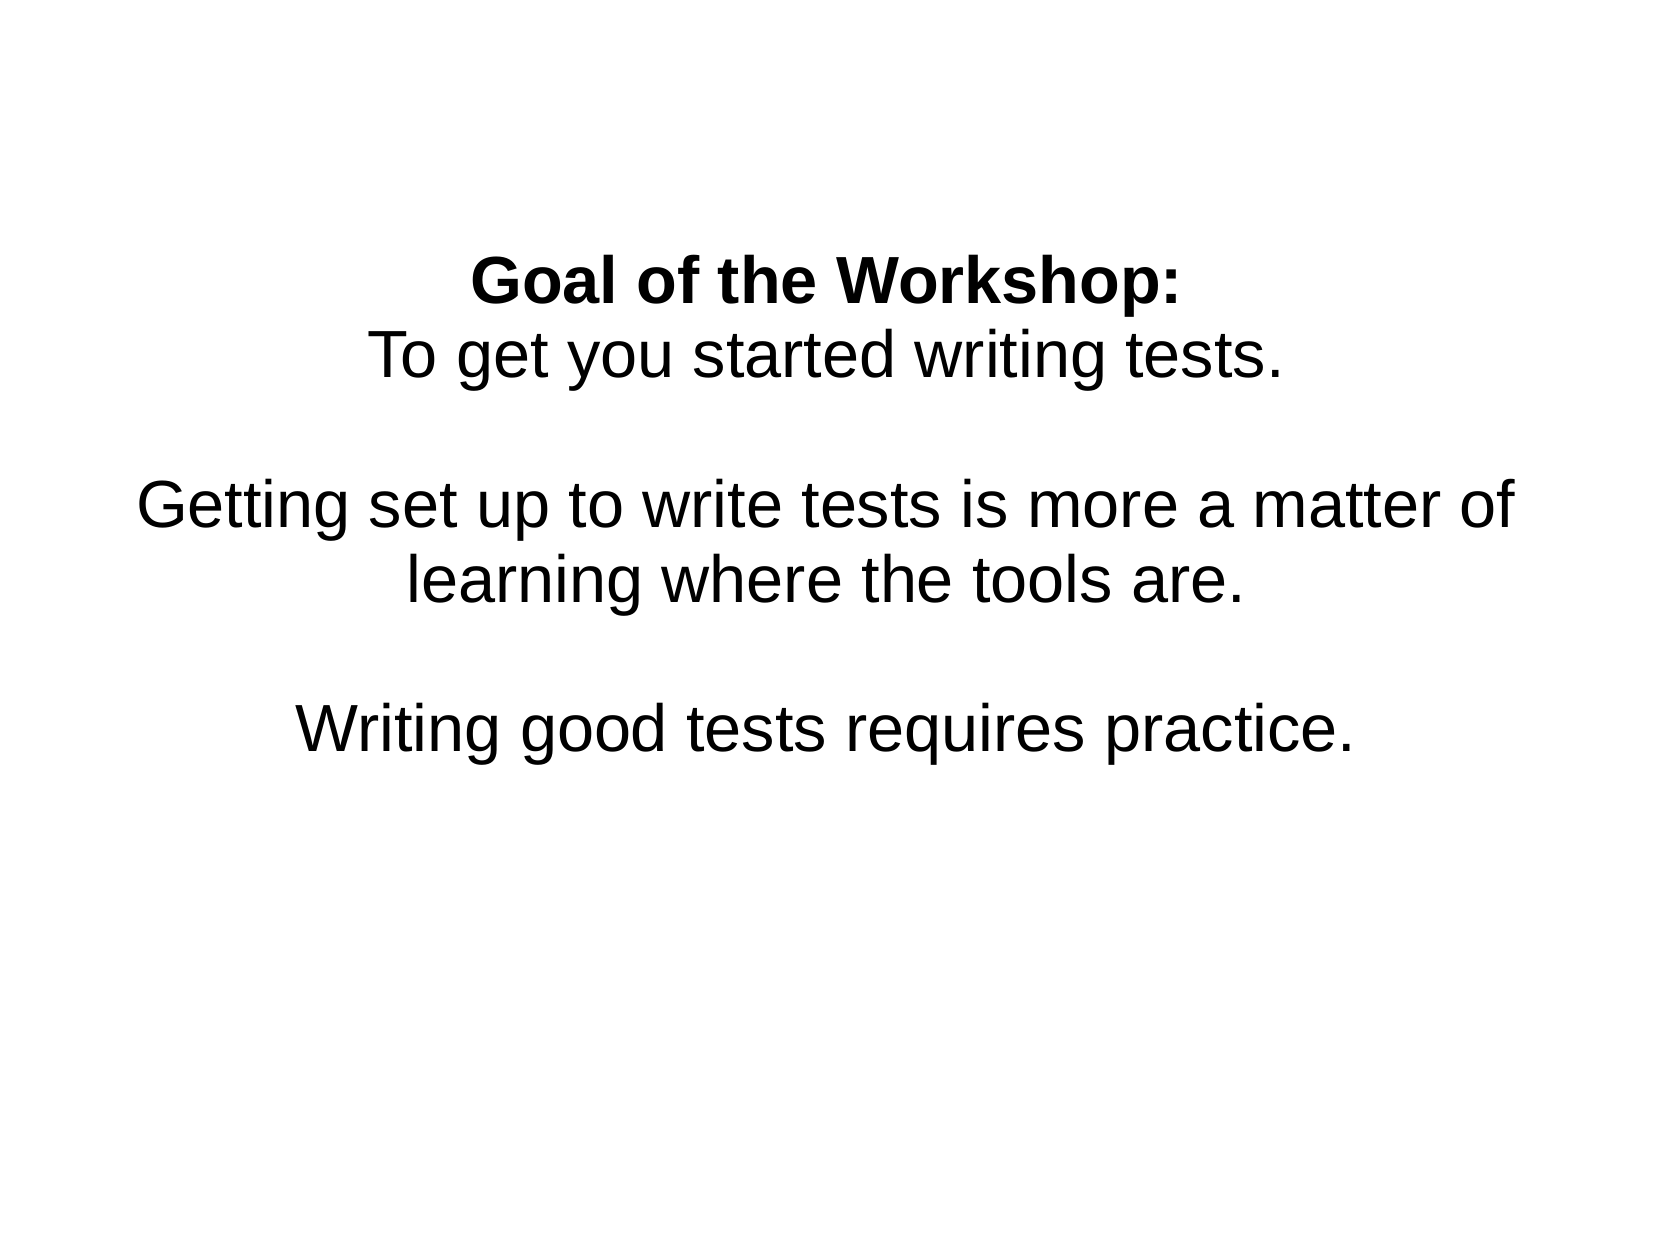

# Goal of the Workshop:
To get you started writing tests.
Getting set up to write tests is more a matter of learning where the tools are.
Writing good tests requires practice.